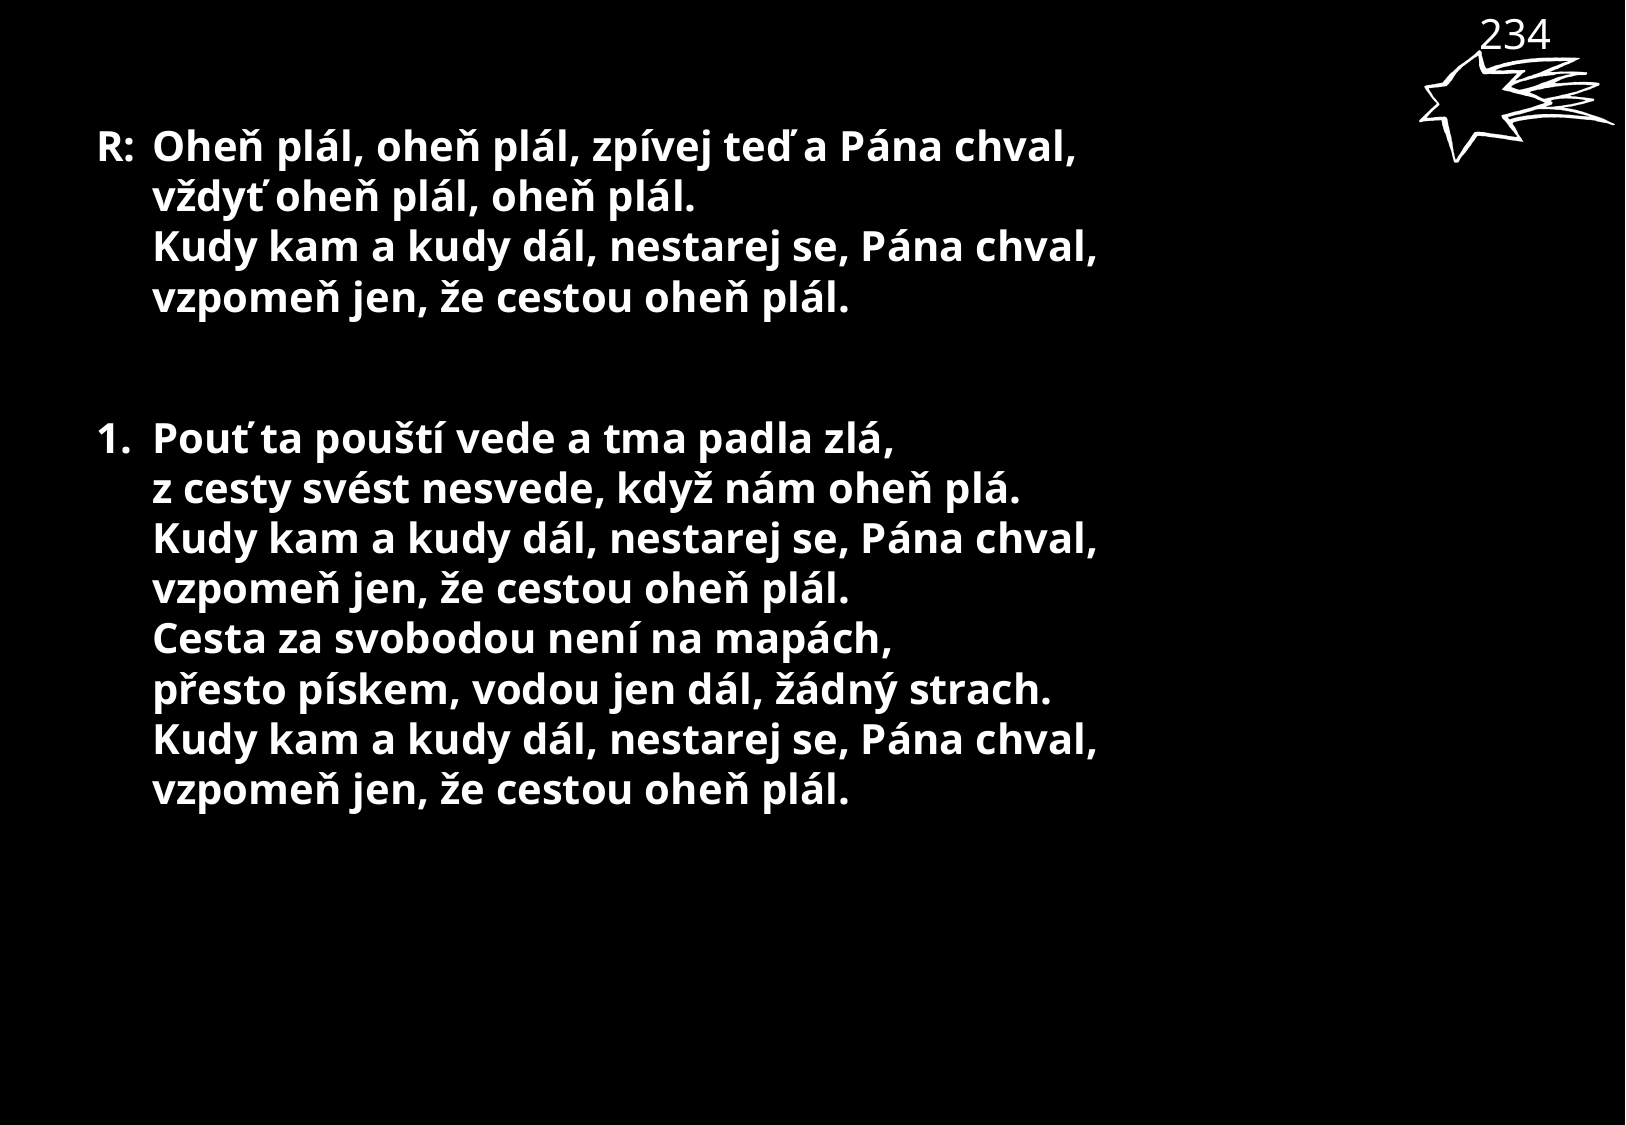

234
# R: 	Oheň plál, oheň plál, zpívej teď a Pána chval, vždyť oheň plál, oheň plál. Kudy kam a kudy dál, nestarej se, Pána chval, vzpomeň jen, že cestou oheň plál.
1. 	Pouť ta pouští vede a tma padla zlá,
z cesty svést nesvede, když nám oheň plá.
Kudy kam a kudy dál, nestarej se, Pána chval,
vzpomeň jen, že cestou oheň plál.
Cesta za svobodou není na mapách,
přesto pískem, vodou jen dál, žádný strach.
Kudy kam a kudy dál, nestarej se, Pána chval,
vzpomeň jen, že cestou oheň plál.